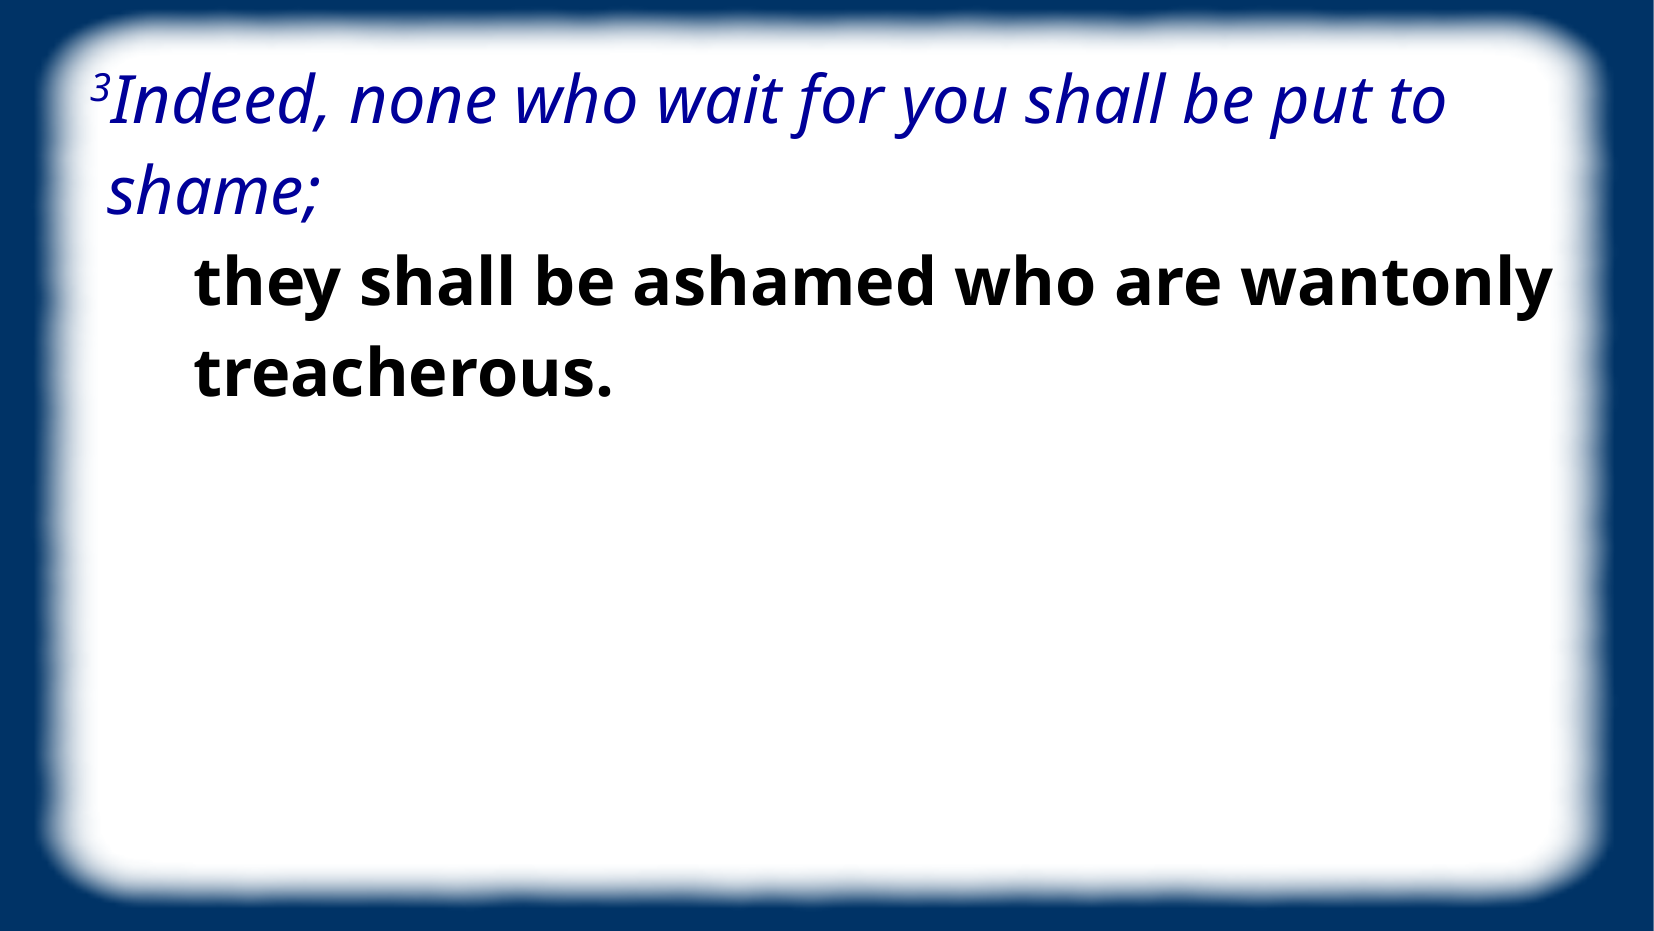

3Indeed, none who wait for you shall be put to
 shame;
 they shall be ashamed who are wantonly
 treacherous.